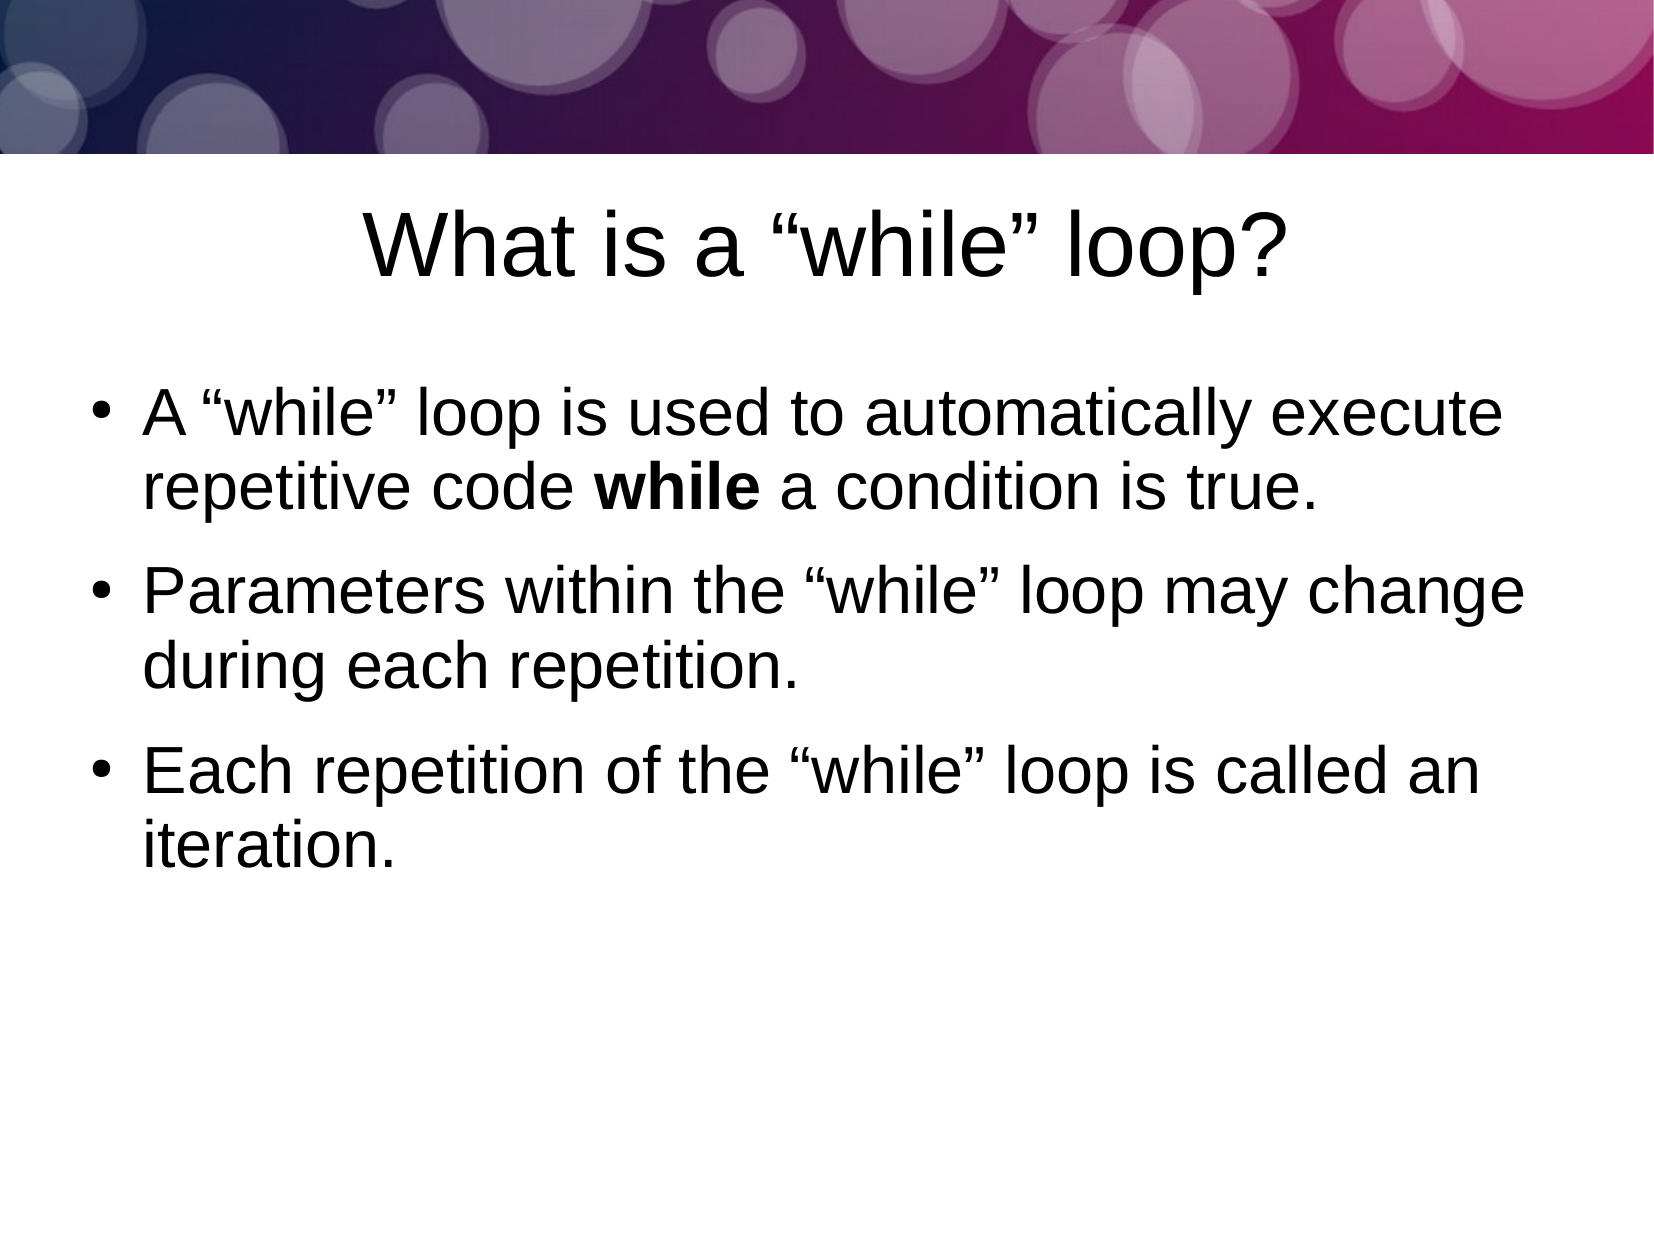

# What is a “while” loop?
A “while” loop is used to automatically execute repetitive code while a condition is true.
Parameters within the “while” loop may change during each repetition.
Each repetition of the “while” loop is called an iteration.